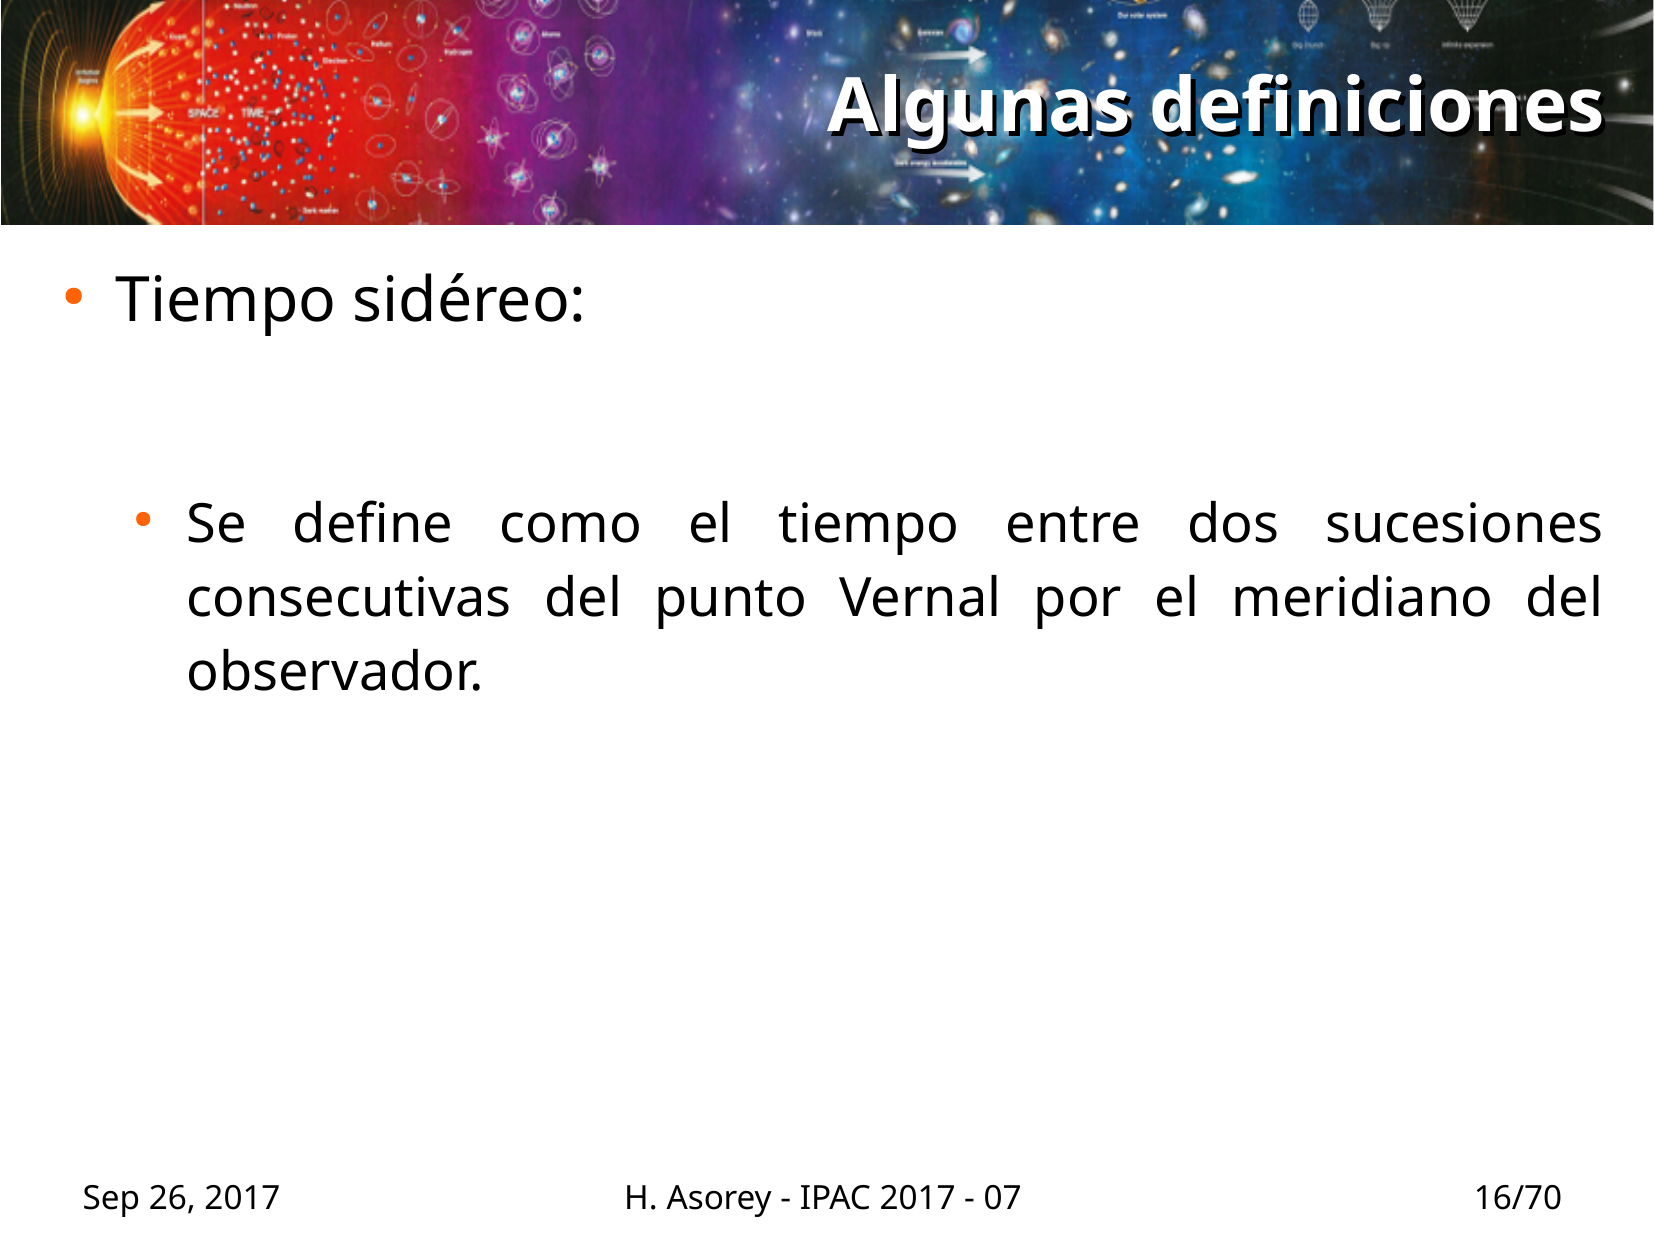

Algunas definiciones
# Tiempo sidéreo:
Se define como el tiempo entre dos sucesiones consecutivas del punto Vernal por el meridiano del observador.
Sep 26, 2017
H. Asorey - IPAC 2017 - 07
16